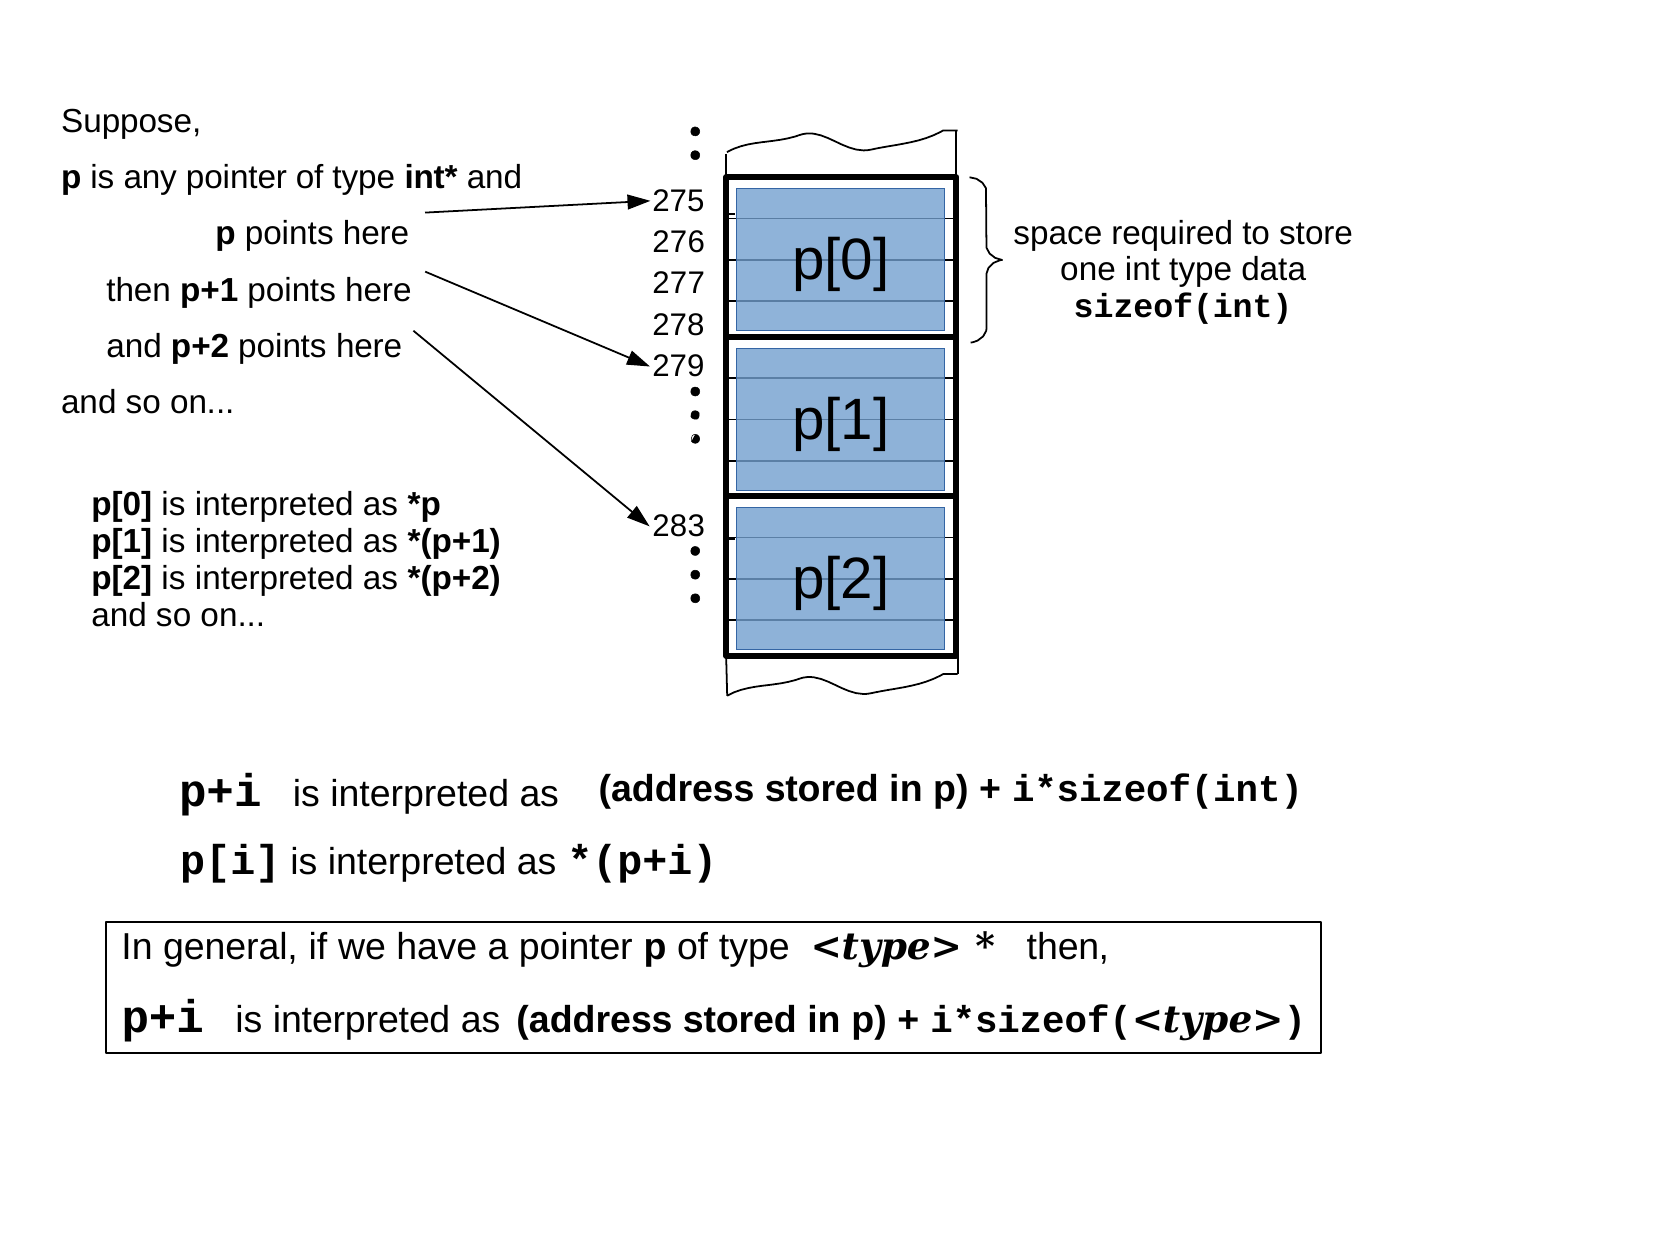

Suppose,
p is any pointer of type int* and
 p points here
 then p+1 points here
 and p+2 points here
and so on...
275
p[0]
space required to store one int type data sizeof(int)
276
277
278
279
p[1]
p[0] is interpreted as *p
p[1] is interpreted as *(p+1)
p[2] is interpreted as *(p+2)
and so on...
283
p[2]
p+i	is interpreted as
(address stored in p) + i*sizeof(int)
p[i] is interpreted as *(p+i)
In general, if we have a pointer p of type	<type> *	then,
p+i	is interpreted as	(address stored in p) + i*sizeof(<type>)